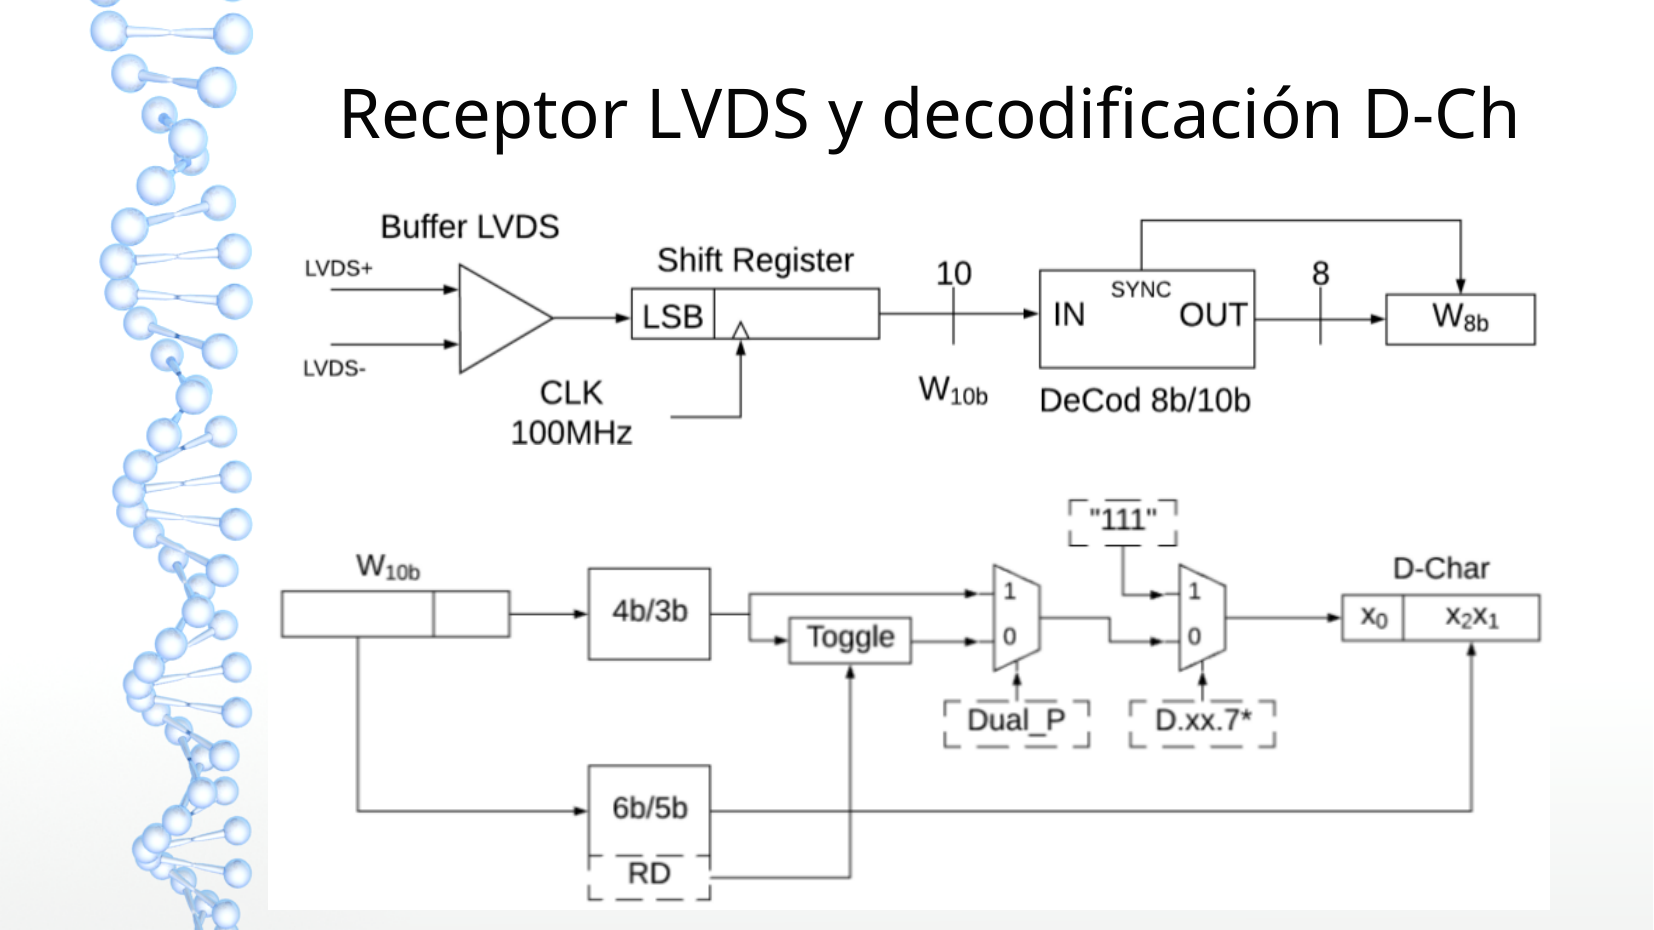

# Receptor LVDS y decodificación D-Ch
30